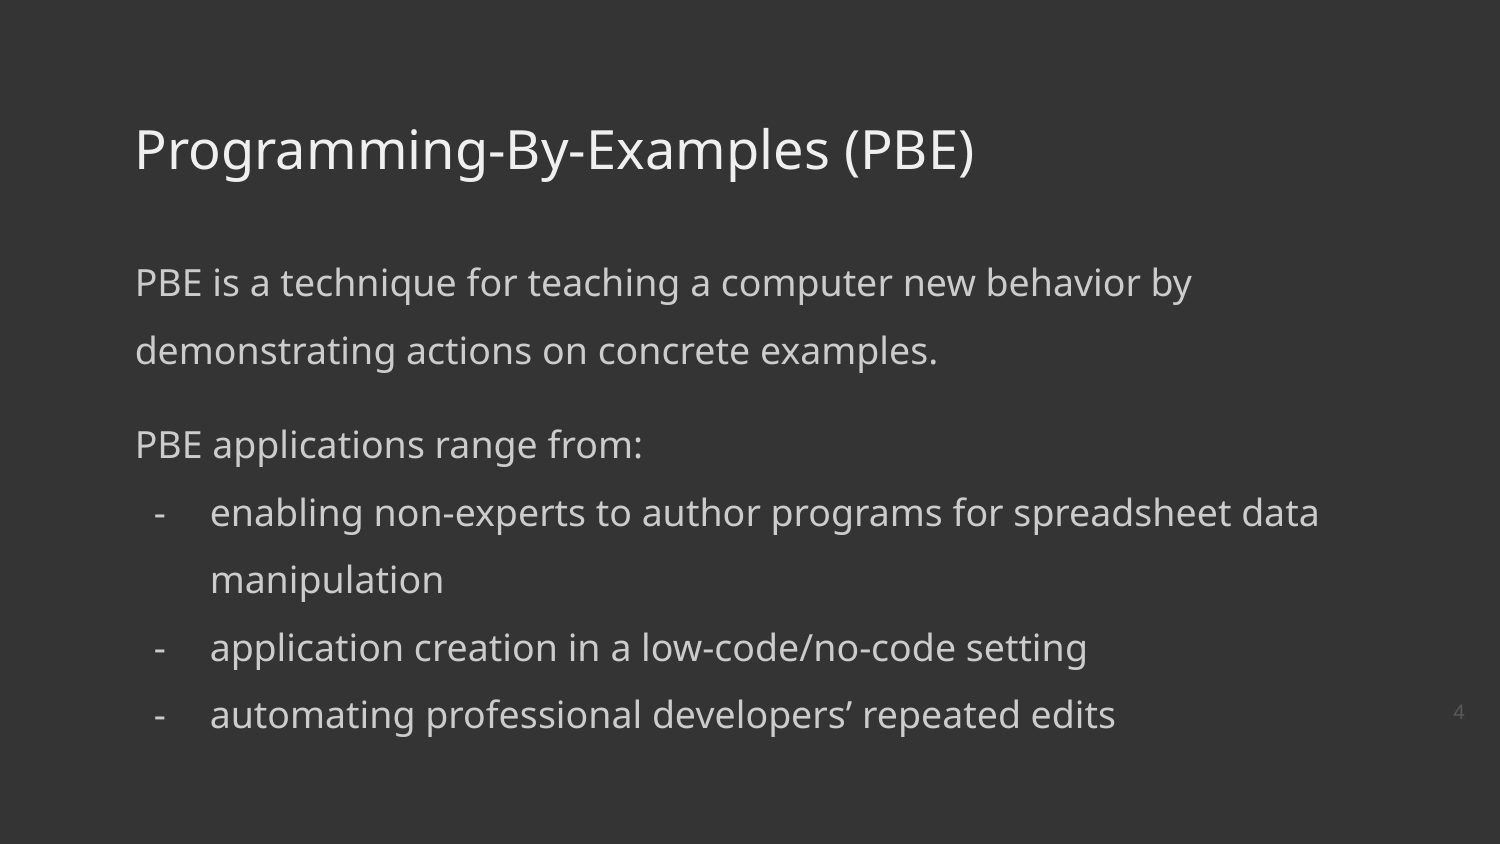

1600 x 800
Programming-By-Examples (PBE)
1600 x 800
1600 x 800
PBE is a technique for teaching a computer new behavior by demonstrating actions on concrete examples.
PBE applications range from:
enabling non-experts to author programs for spreadsheet data manipulation
application creation in a low-code/no-code setting
automating professional developers’ repeated edits